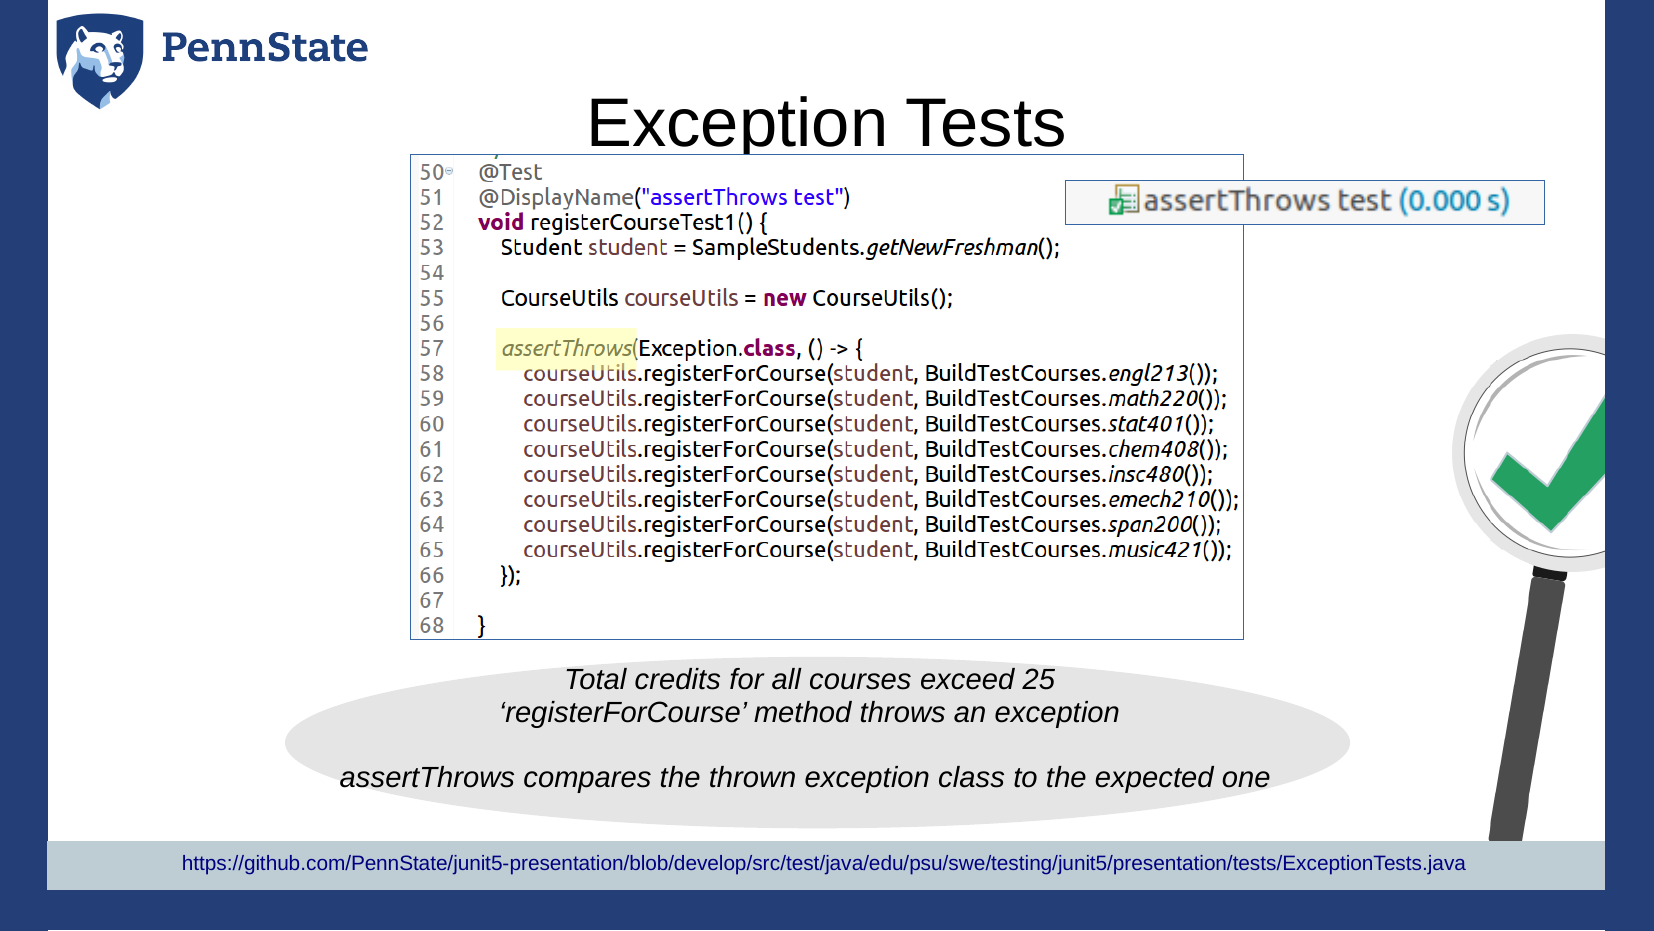

# Exception Tests
Total credits for all courses exceed 25
‘registerForCourse’ method throws an exception
assertThrows compares the thrown exception class to the expected one
https://github.com/PennState/junit5-presentation/blob/develop/src/test/java/edu/psu/swe/testing/junit5/presentation/tests/ExceptionTests.java